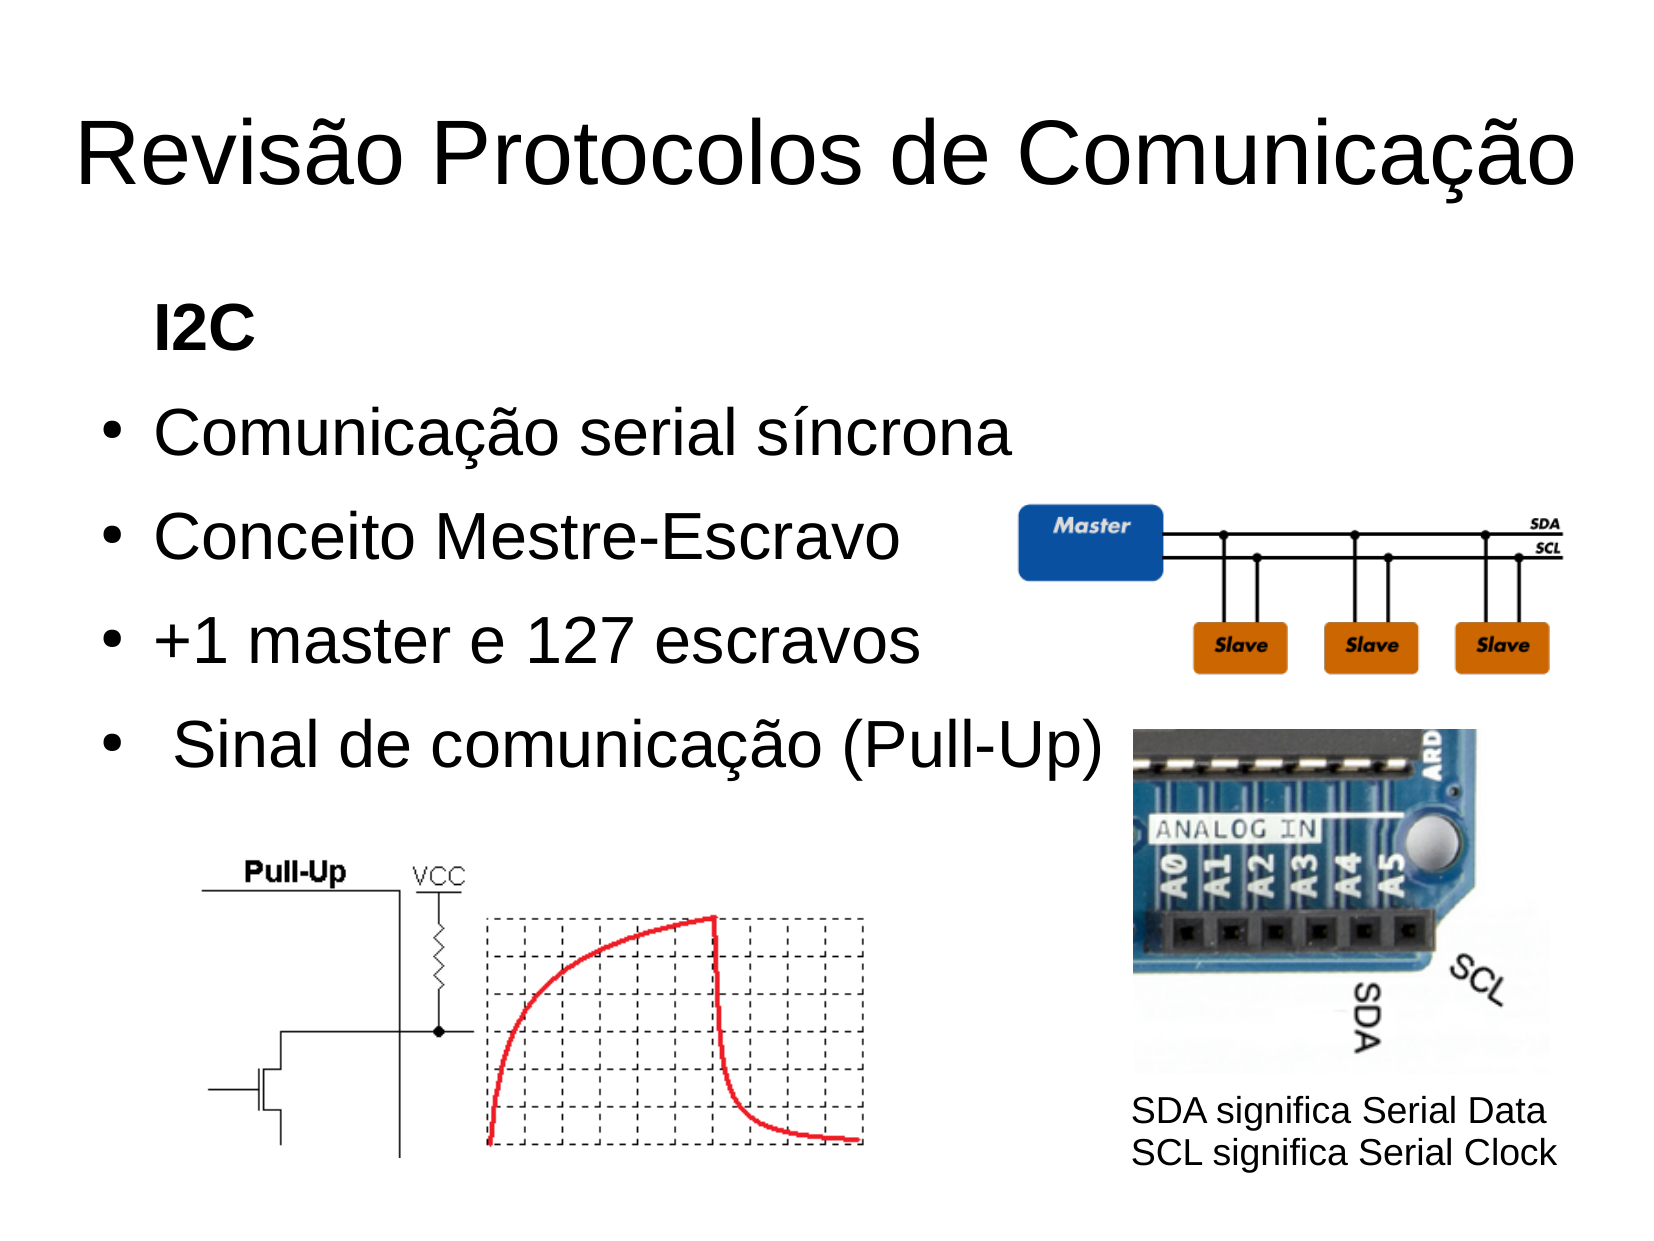

Revisão Protocolos de Comunicação
# I2C
Comunicação serial síncrona
Conceito Mestre-Escravo
+1 master e 127 escravos
 Sinal de comunicação (Pull-Up)
SDA significa Serial Data
SCL significa Serial Clock